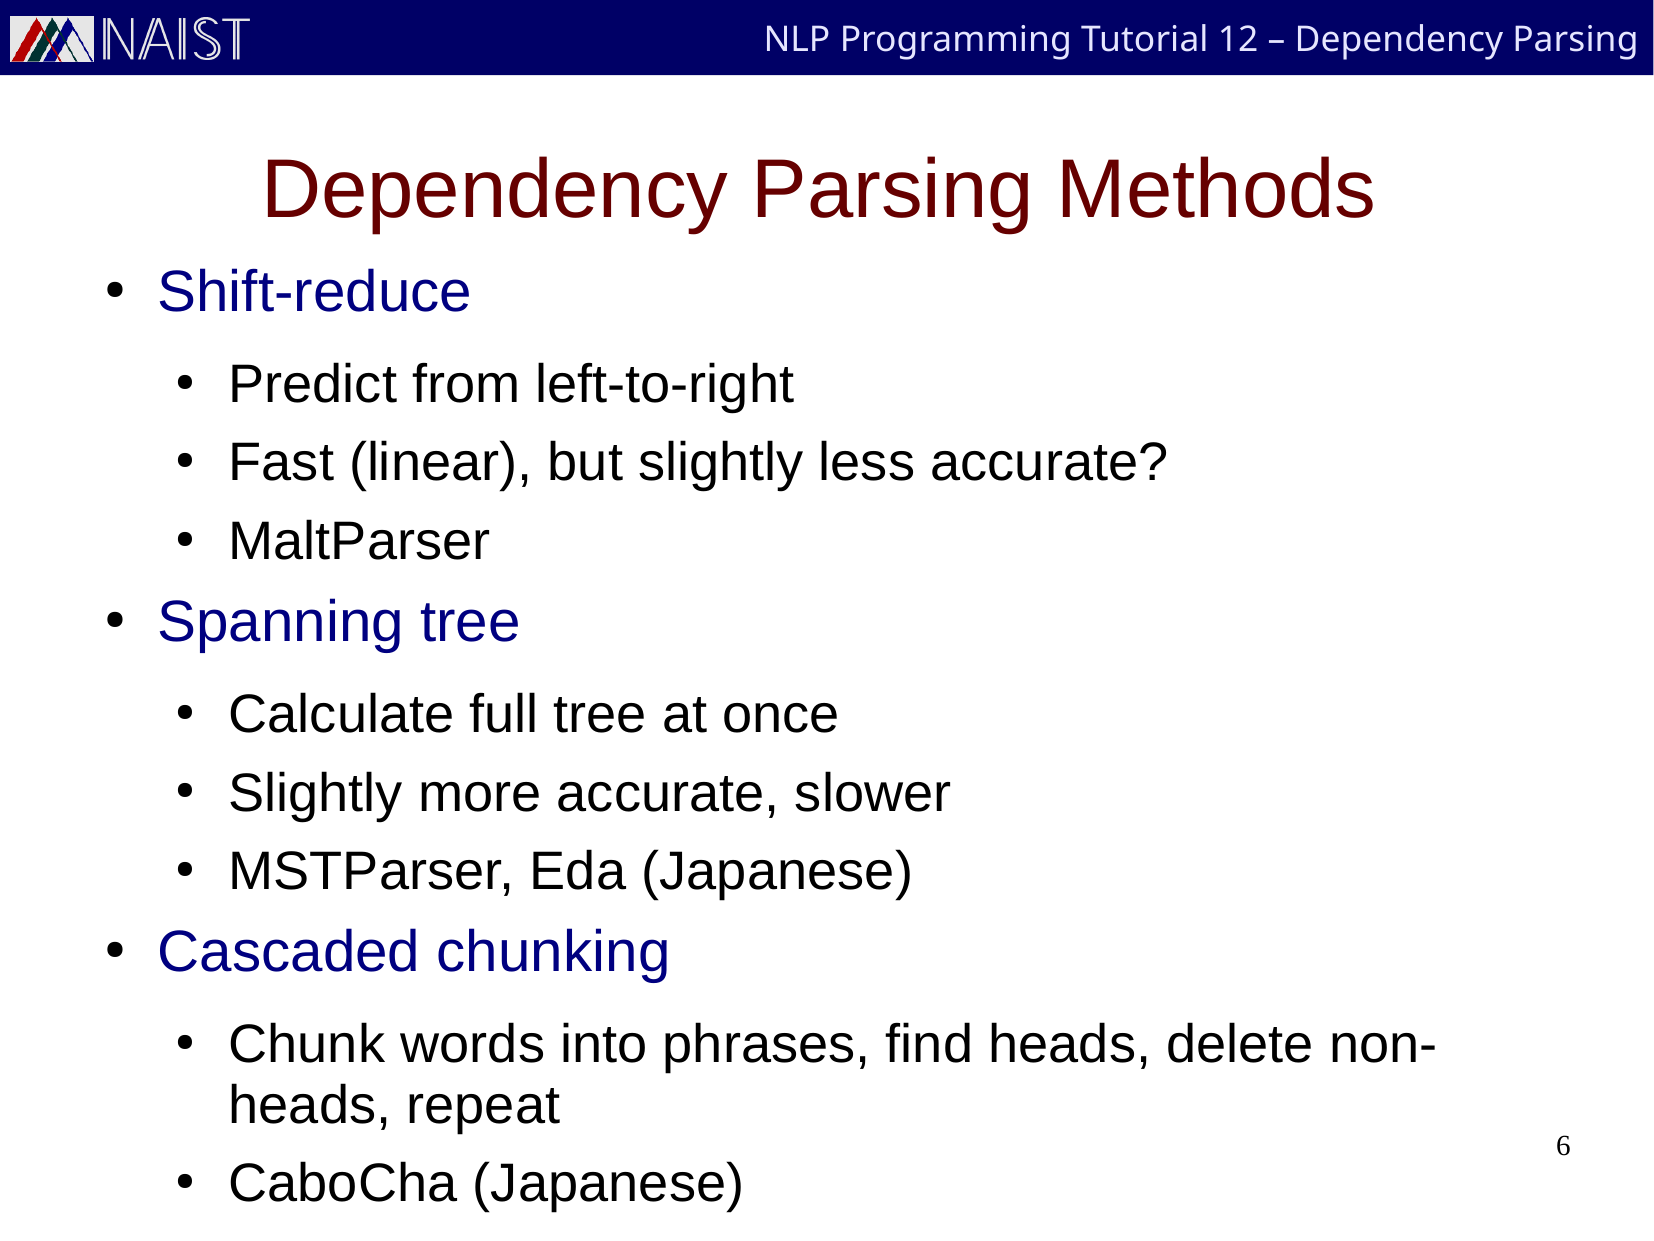

# Dependency Parsing Methods
Shift-reduce
Predict from left-to-right
Fast (linear), but slightly less accurate?
MaltParser
Spanning tree
Calculate full tree at once
Slightly more accurate, slower
MSTParser, Eda (Japanese)
Cascaded chunking
Chunk words into phrases, find heads, delete non-heads, repeat
CaboCha (Japanese)
6